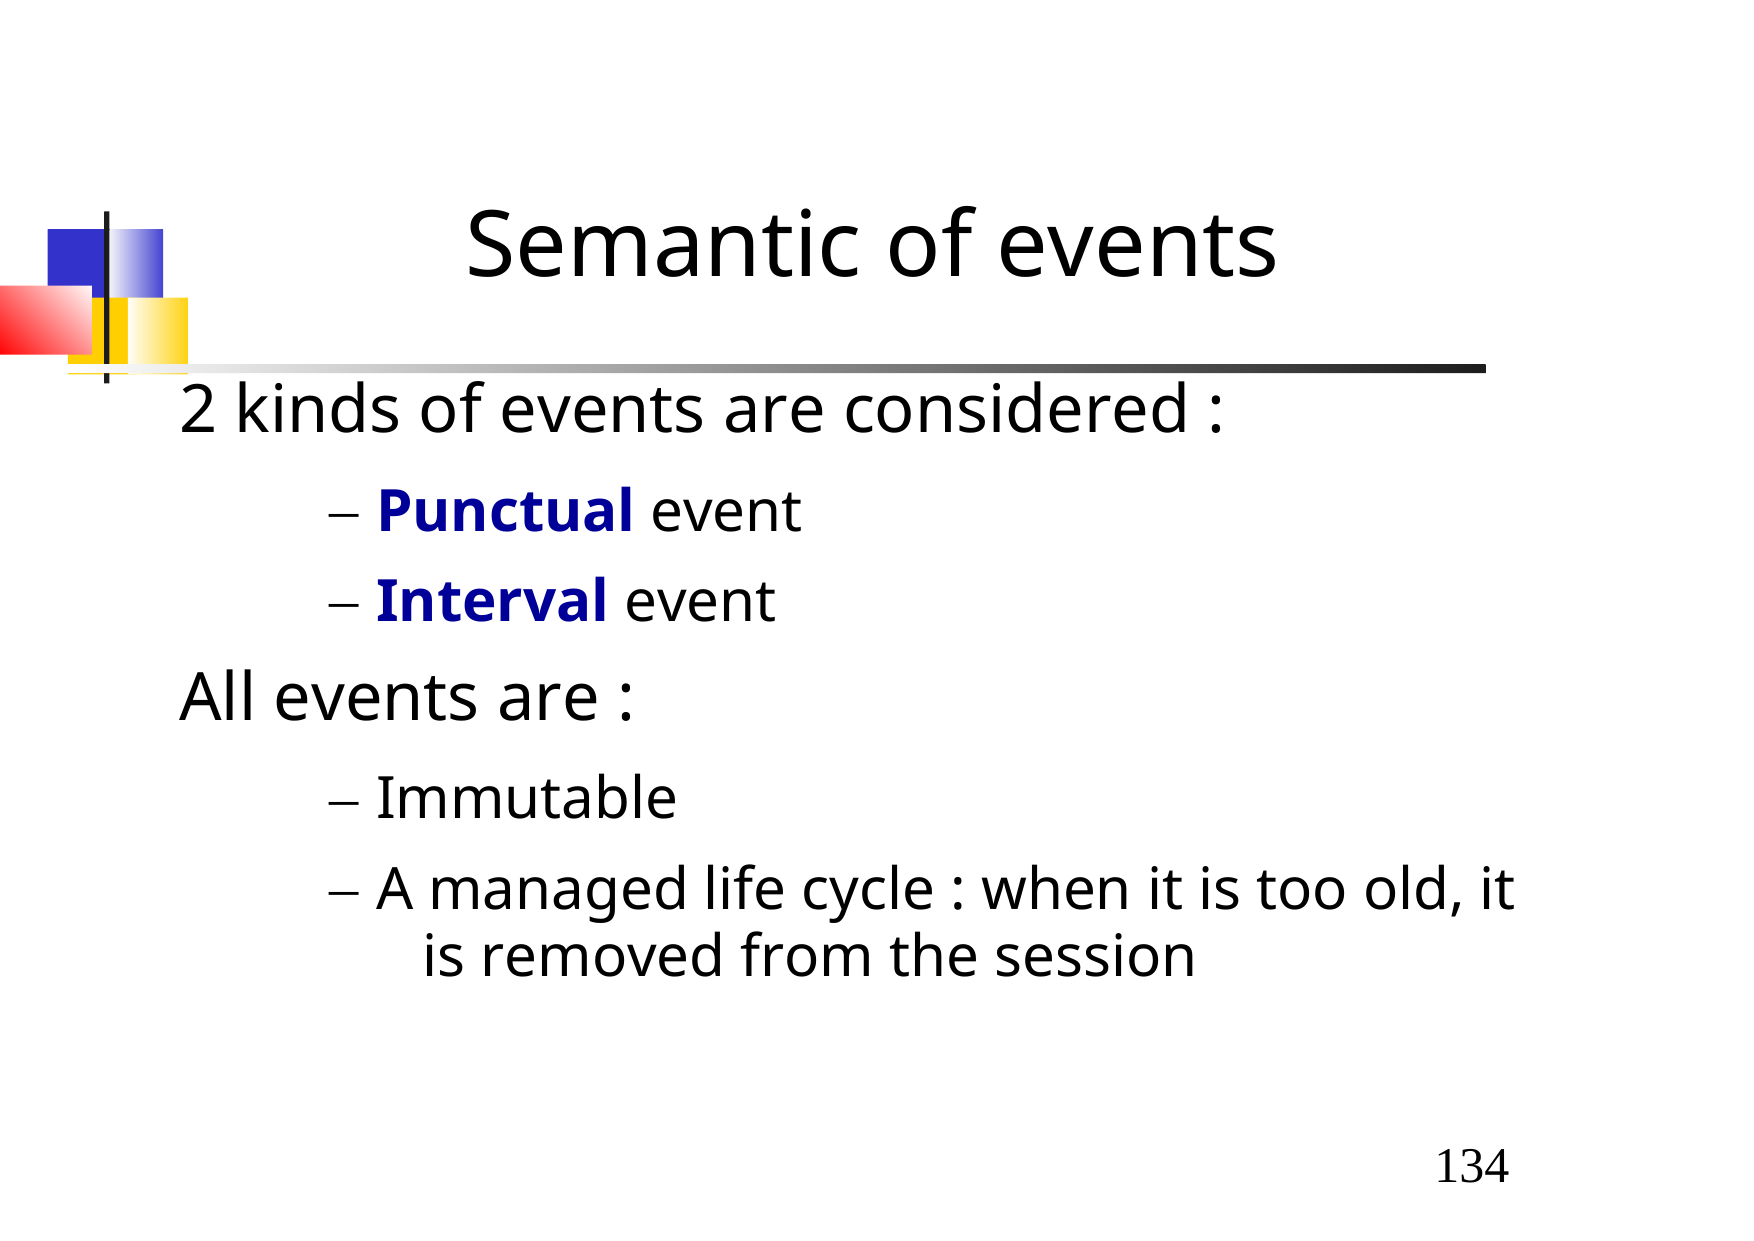

# Semantic of events
2 kinds of events are considered :
Punctual event
Interval event
All events are :
Immutable
A managed life cycle : when it is too old, it is removed from the session